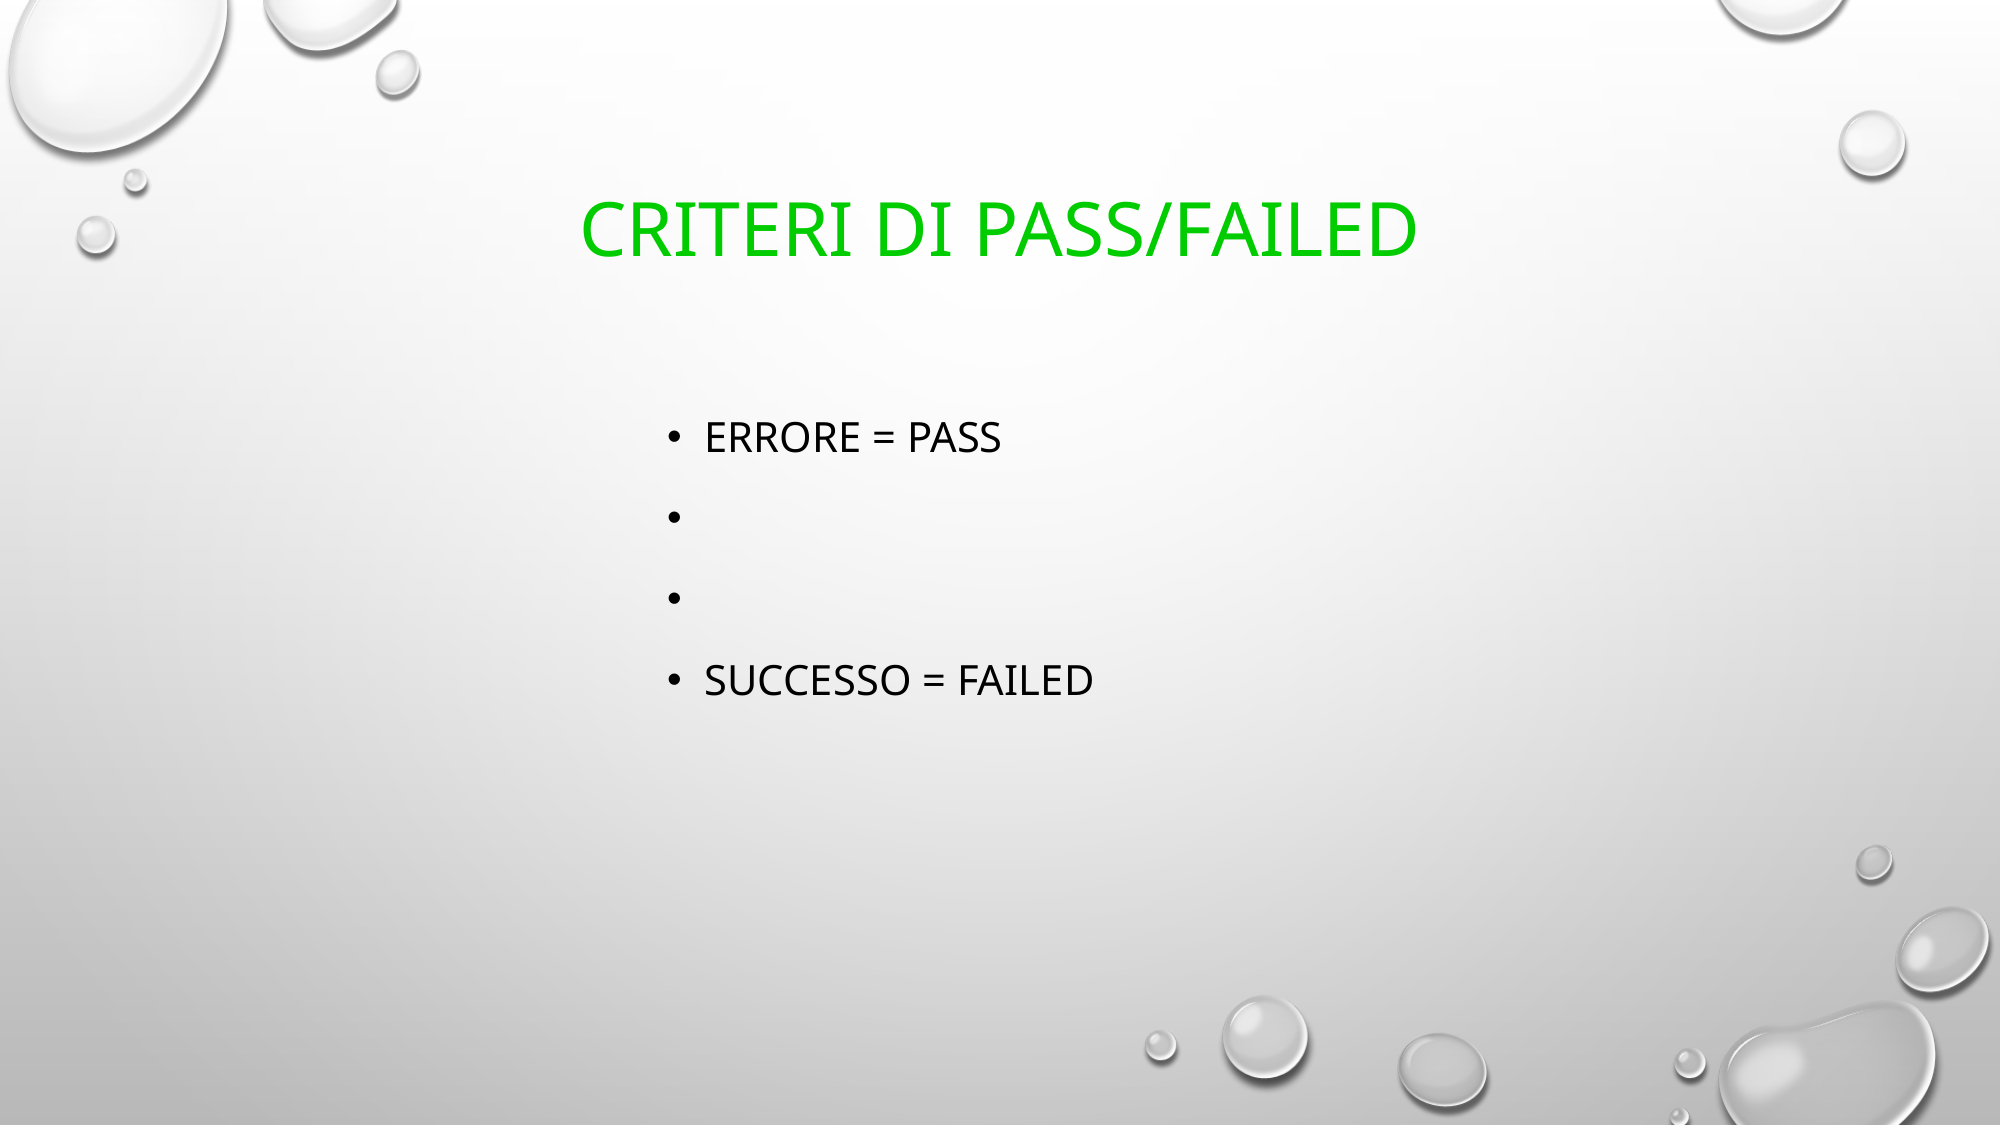

# Criteri di Pass/Failed
Errore = Pass
Successo = failed